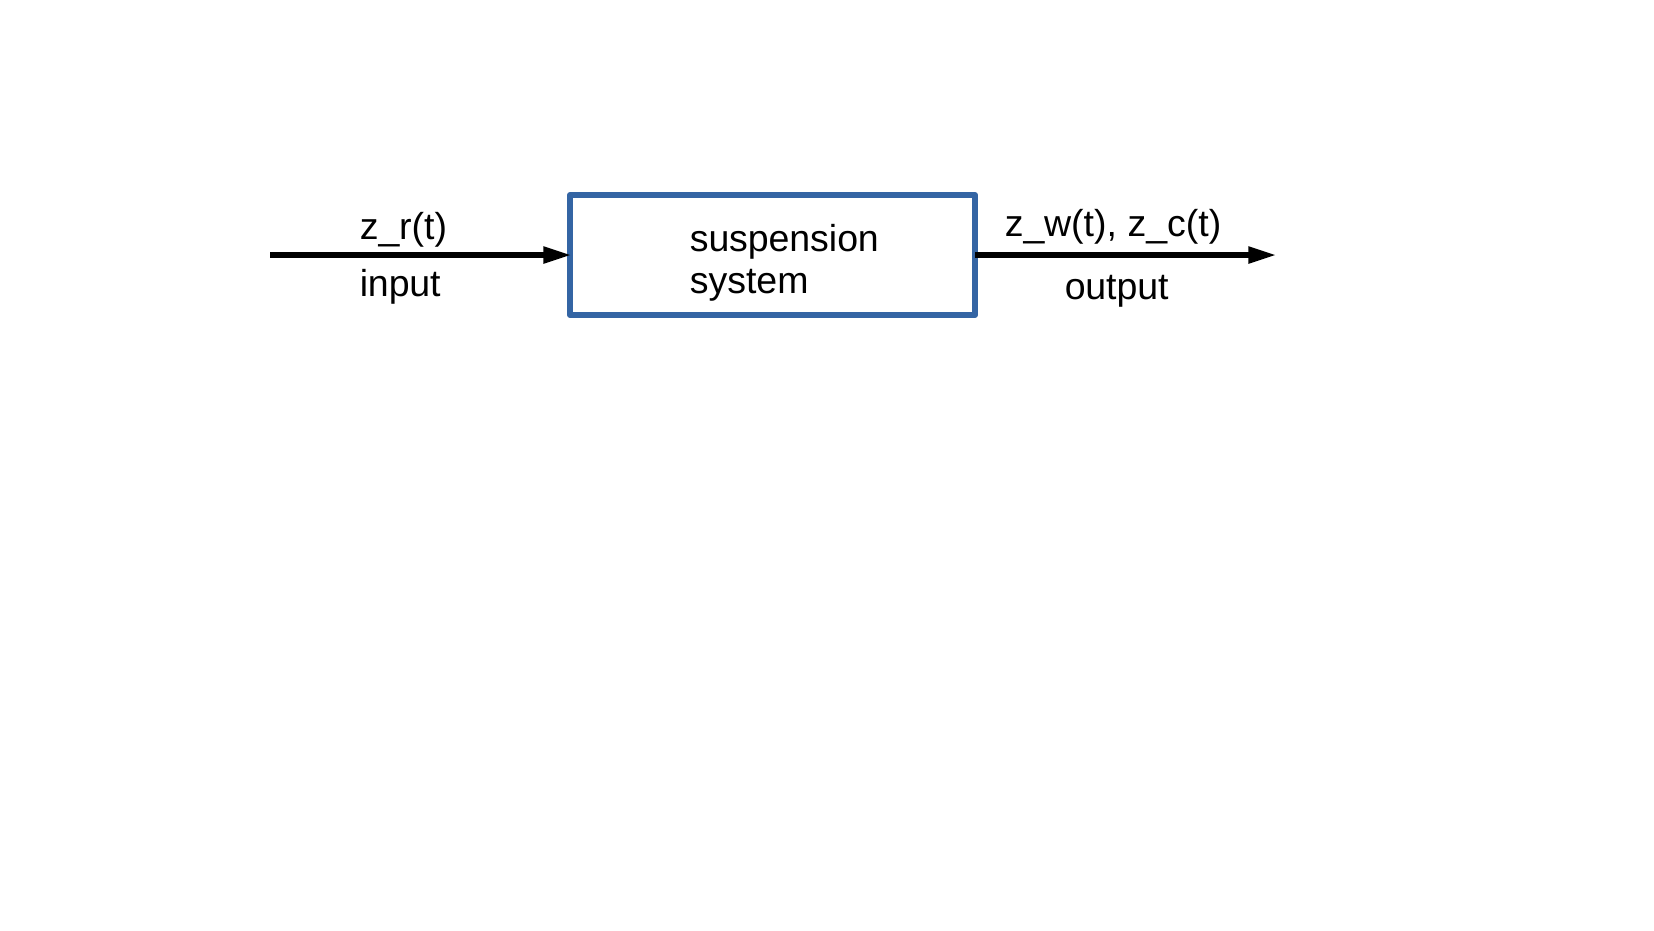

z_w(t), z_c(t)
z_r(t)
suspension system
input
output